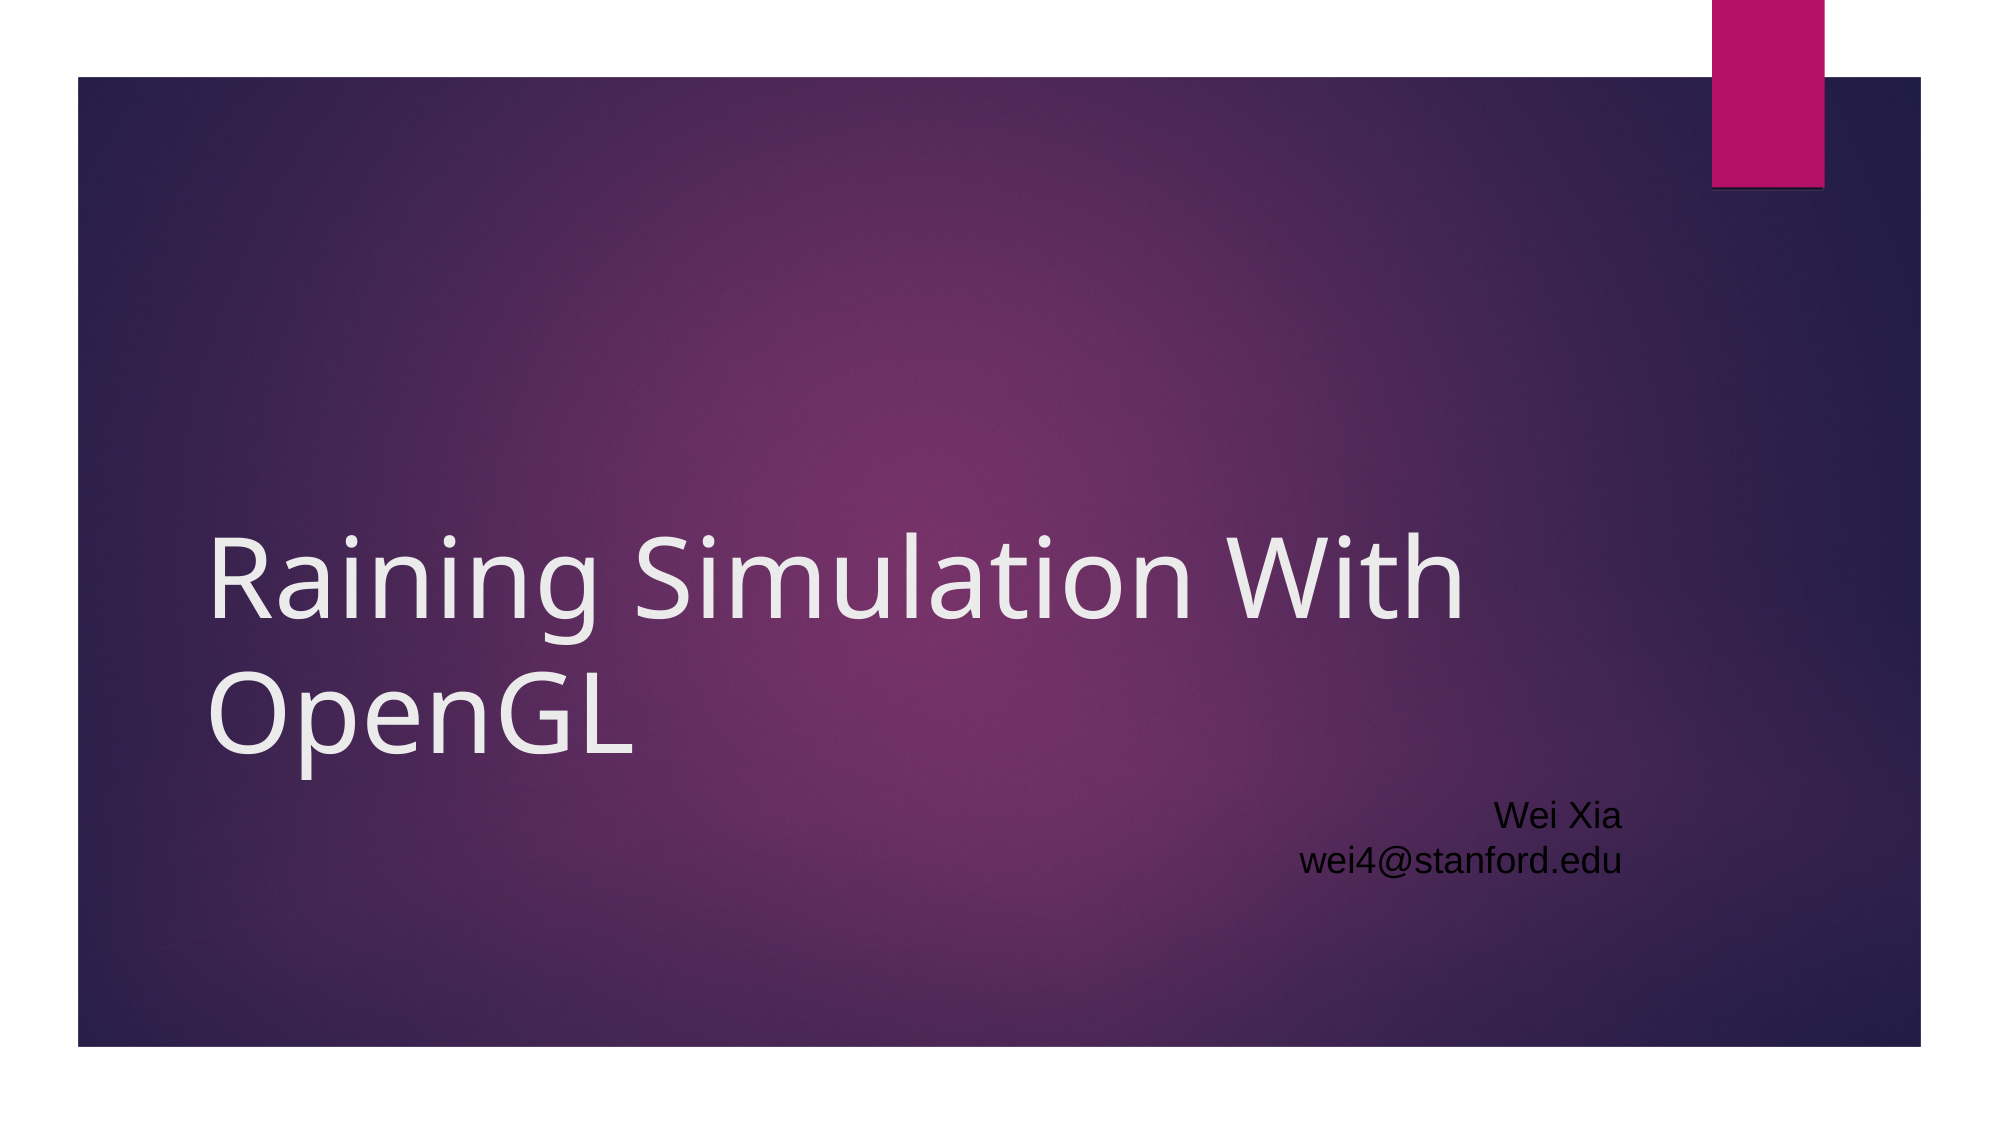

# Raining Simulation With OpenGL
Wei Xia
wei4@stanford.edu